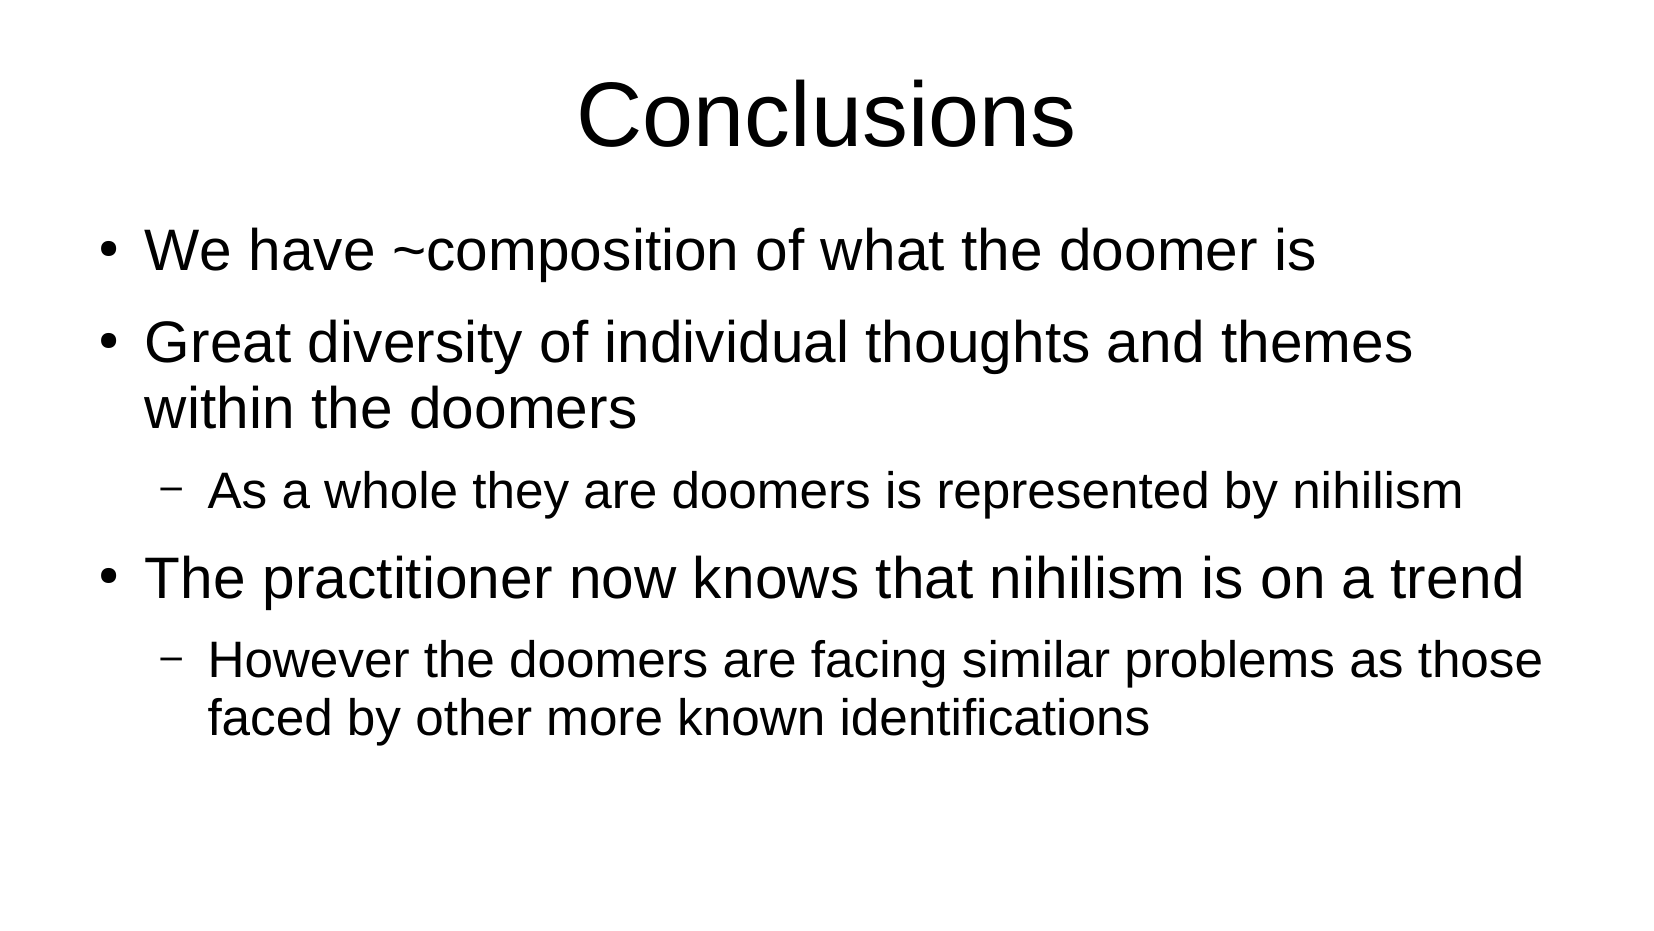

# Conclusions
We have ~composition of what the doomer is
Great diversity of individual thoughts and themes within the doomers
As a whole they are doomers is represented by nihilism
The practitioner now knows that nihilism is on a trend
However the doomers are facing similar problems as those faced by other more known identifications